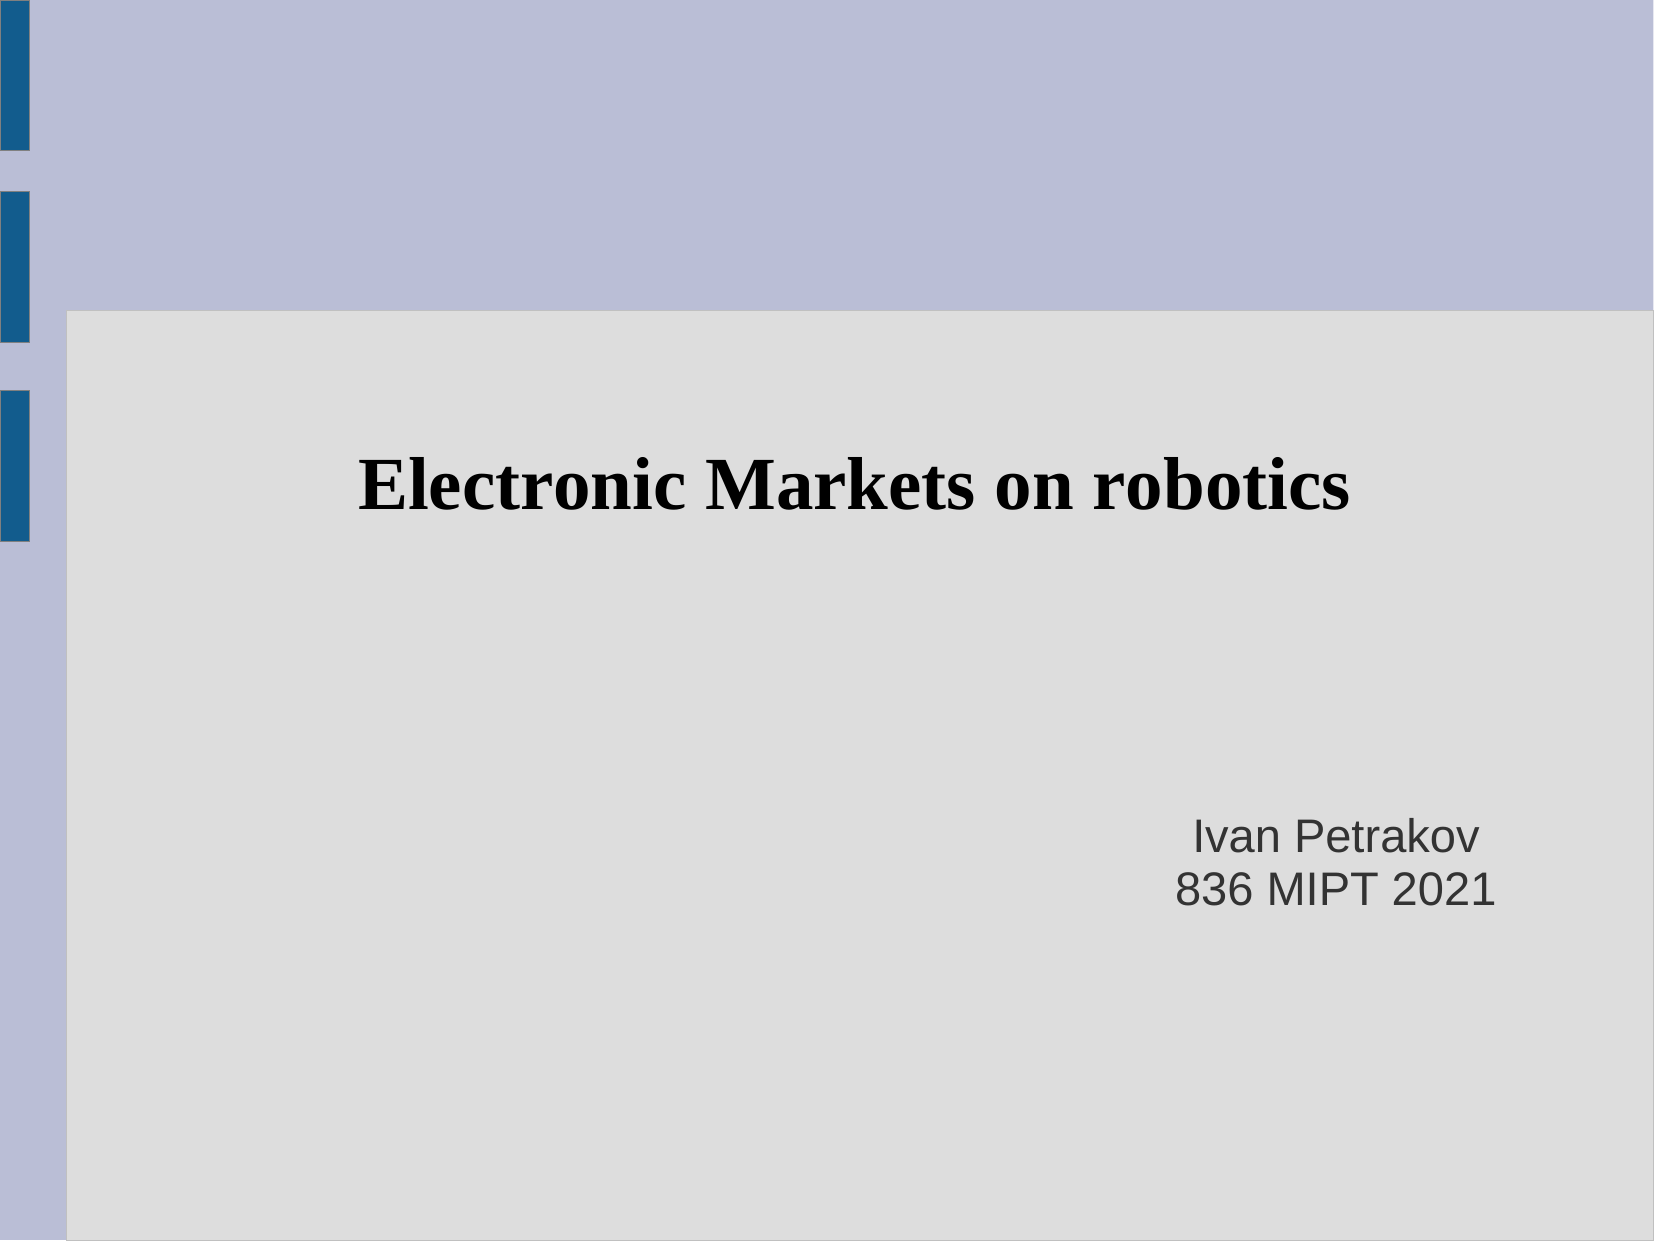

Electronic Markets on robotics
# Ivan Petrakov 836 MIPT 2021